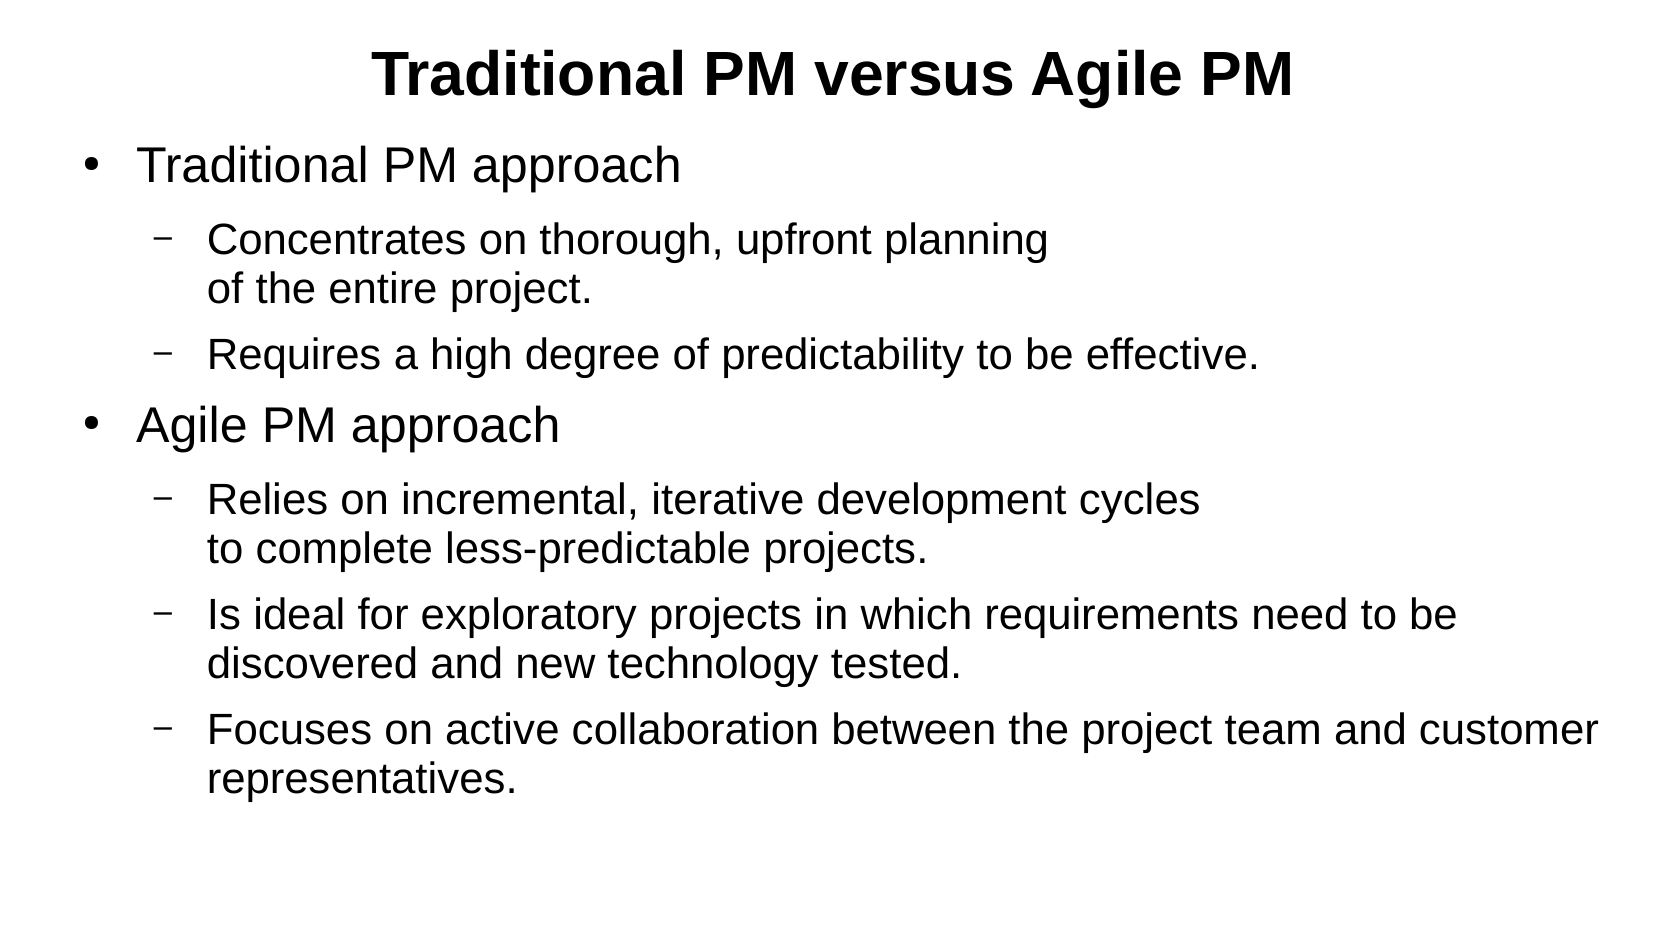

Traditional PM versus Agile PM
# Traditional PM approach
Concentrates on thorough, upfront planning
of the entire project.
Requires a high degree of predictability to be effective.
Agile PM approach
Relies on incremental, iterative development cycles
to complete less-predictable projects.
Is ideal for exploratory projects in which requirements need to be discovered and new technology tested.
Focuses on active collaboration between the project team and customer representatives.